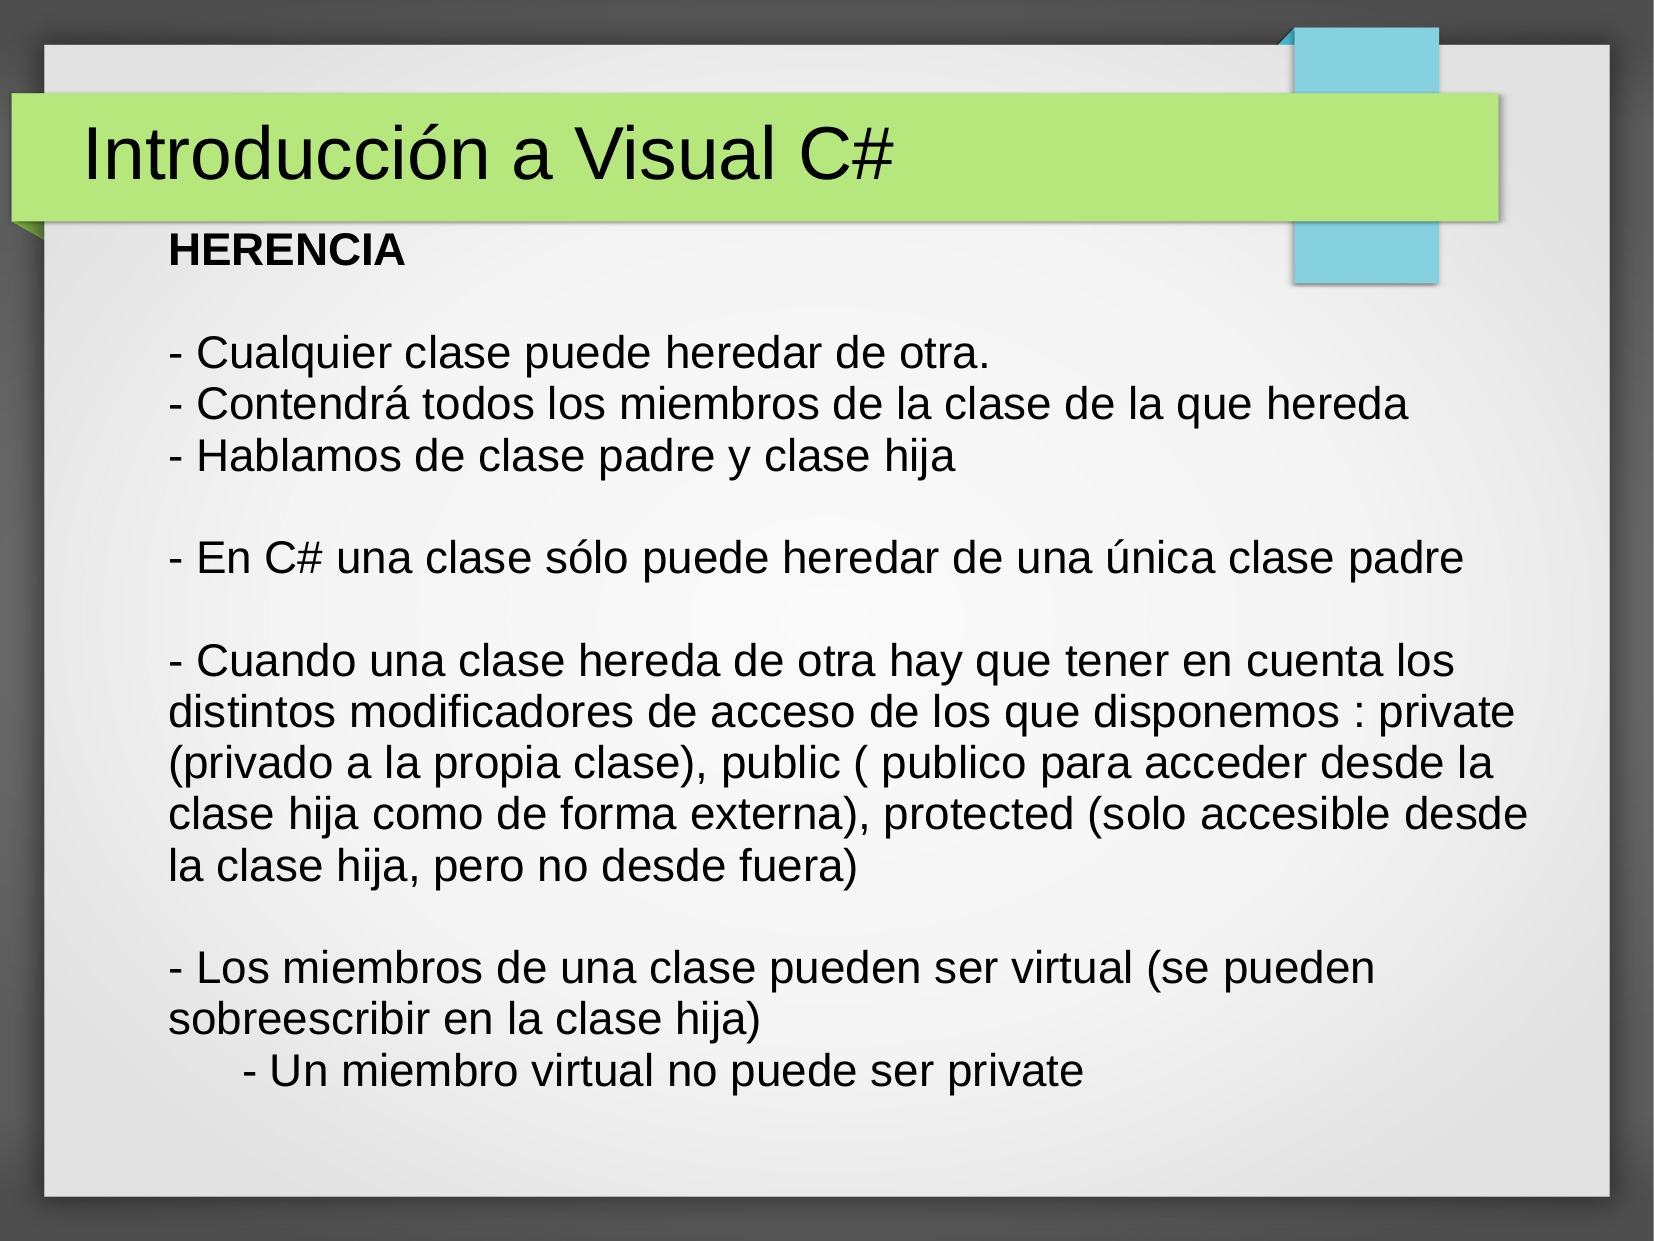

# Introducción a Visual C#
	HERENCIA
	- Cualquier clase puede heredar de otra.
	- Contendrá todos los miembros de la clase de la que hereda
	- Hablamos de clase padre y clase hija
	- En C# una clase sólo puede heredar de una única clase padre
	- Cuando una clase hereda de otra hay que tener en cuenta los 		distintos modificadores de acceso de los que disponemos : private 	(privado a la propia clase), public ( publico para acceder desde la 	clase hija como de forma externa), protected (solo accesible desde 	la clase hija, pero no desde fuera)
	- Los miembros de una clase pueden ser virtual (se pueden 			sobreescribir en la clase hija)
		- Un miembro virtual no puede ser private